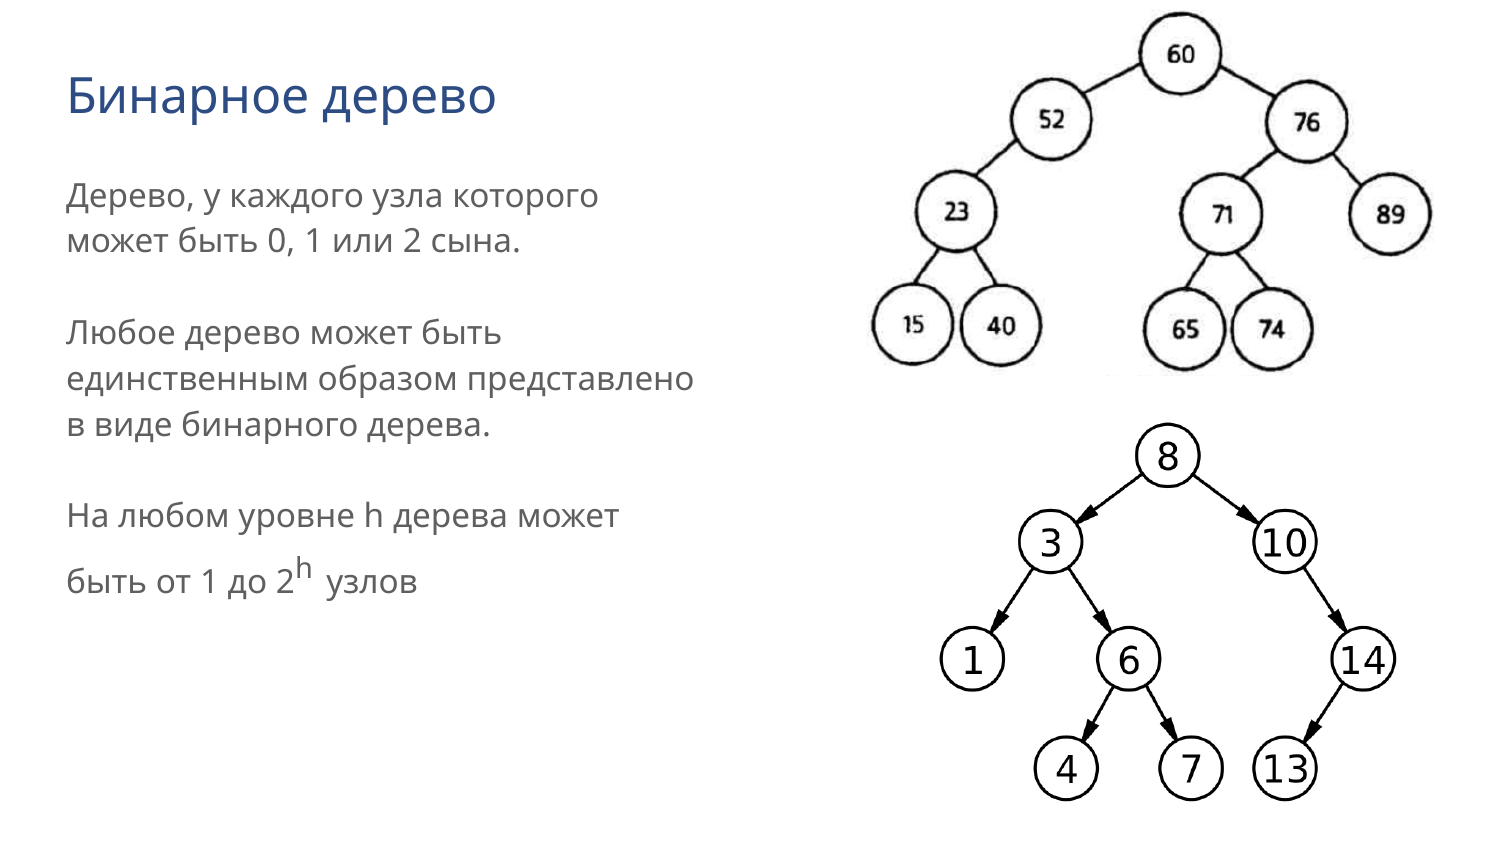

# Бинарное дерево
Дерево, у каждого узла которого может быть 0, 1 или 2 сына.
Любое дерево может быть единственным образом представлено в виде бинарного дерева.
На любом уровне h дерева может быть от 1 до 2h узлов